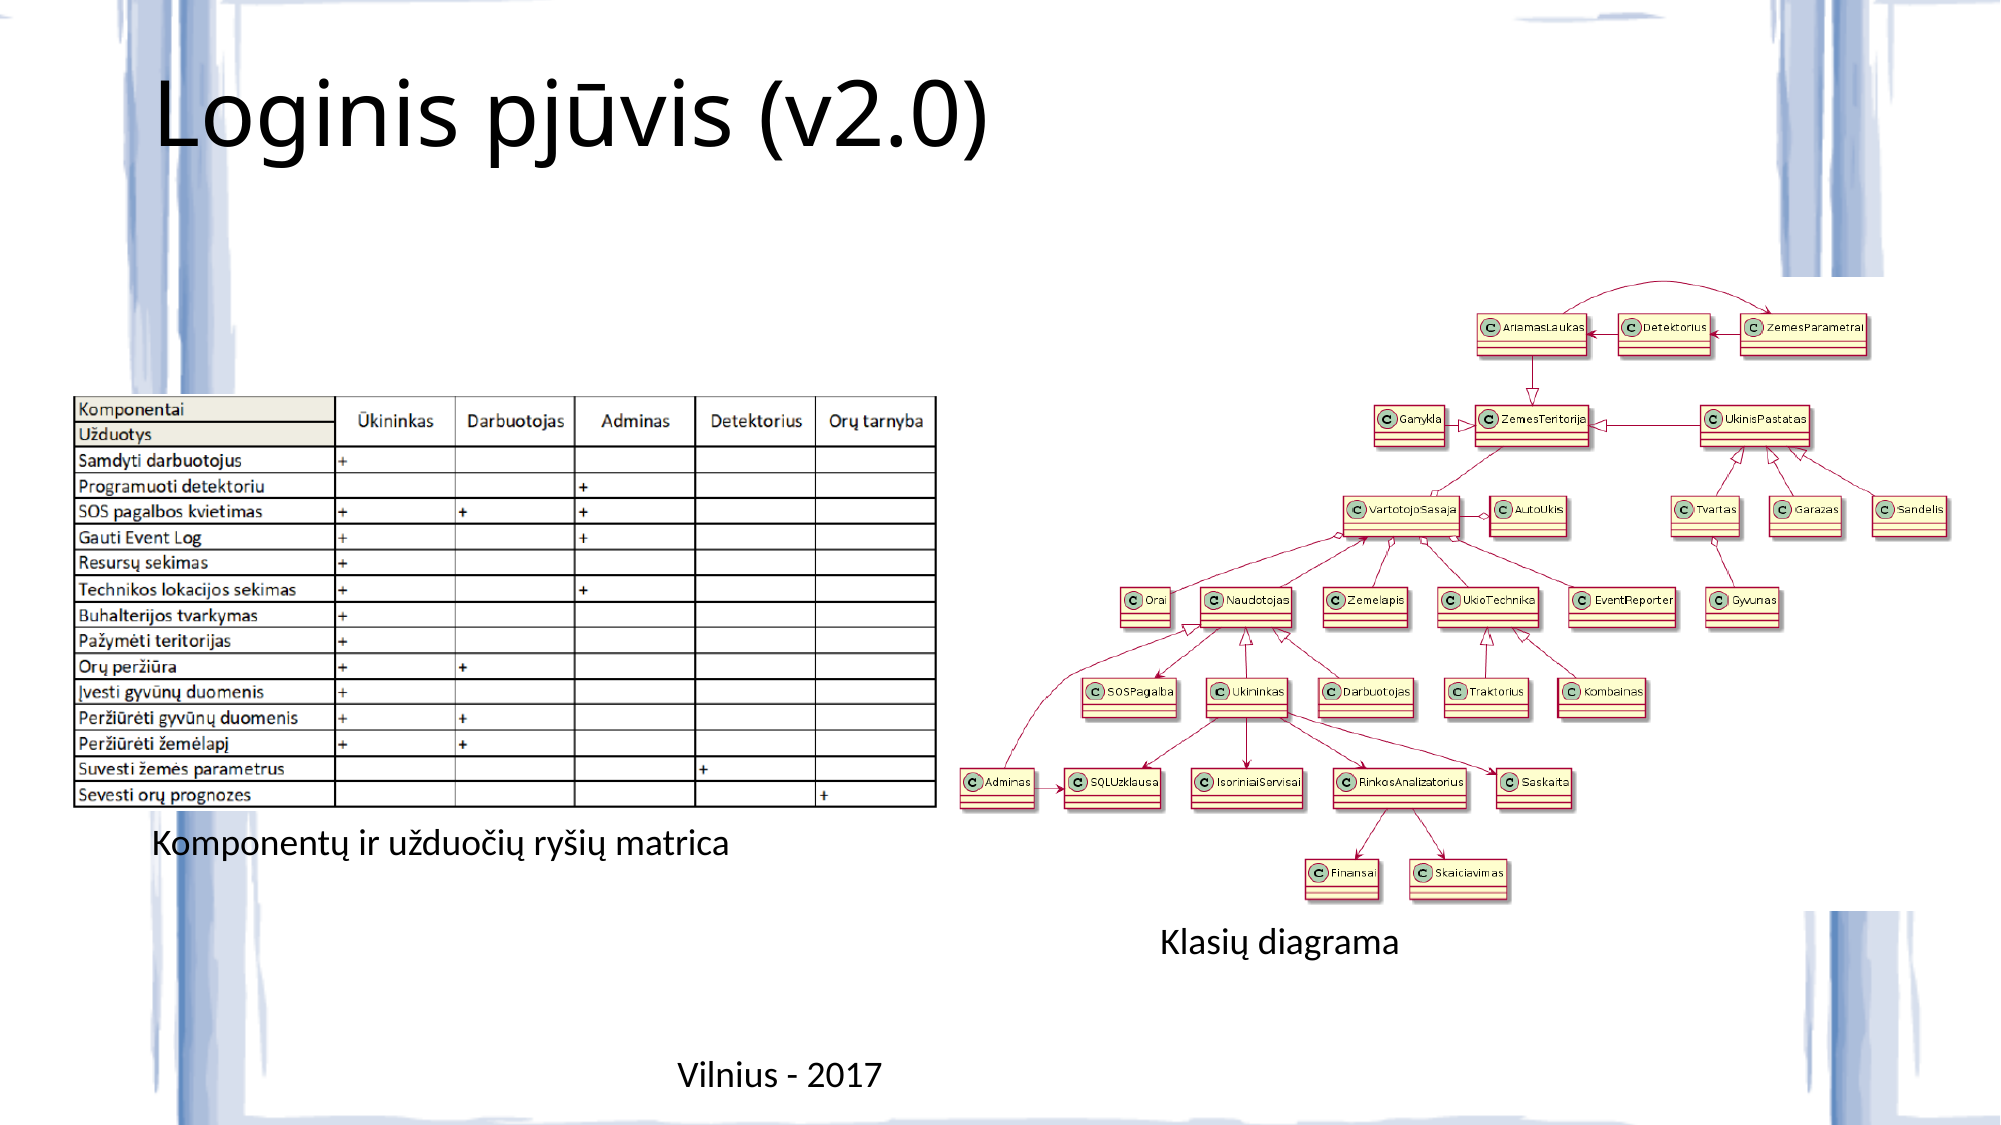

# Loginis pjūvis (v2.0)
Komponentų ir užduočių ryšių matrica
Klasių diagrama
Vilnius - 2017